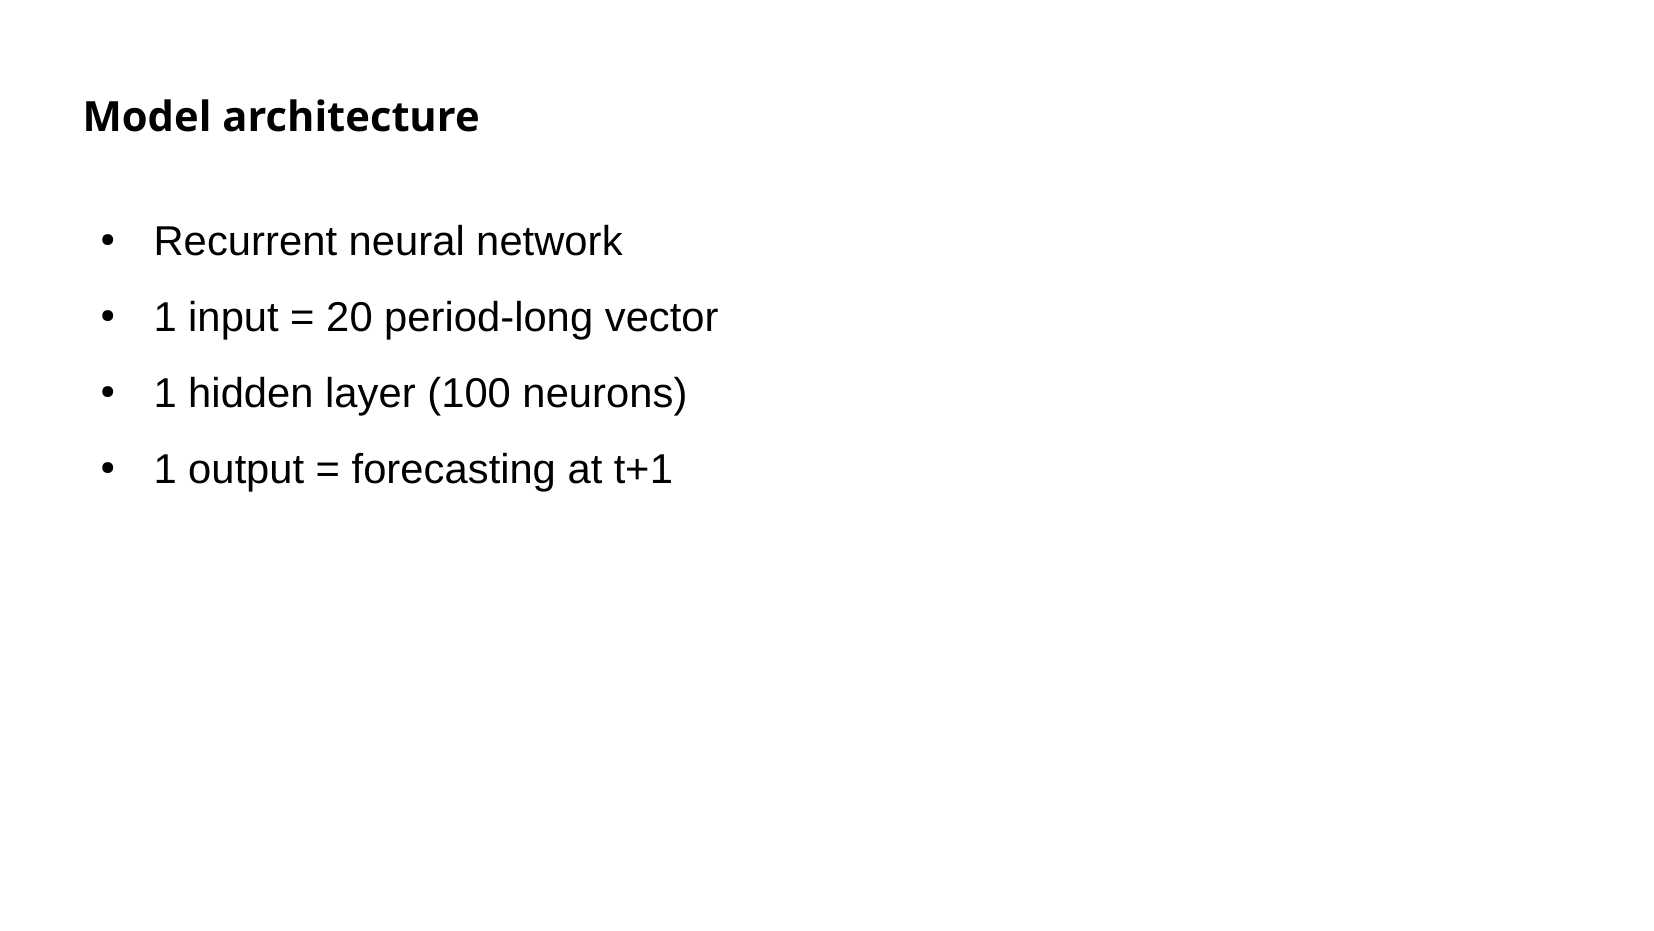

# Model architecture
Recurrent neural network
1 input = 20 period-long vector
1 hidden layer (100 neurons)
1 output = forecasting at t+1